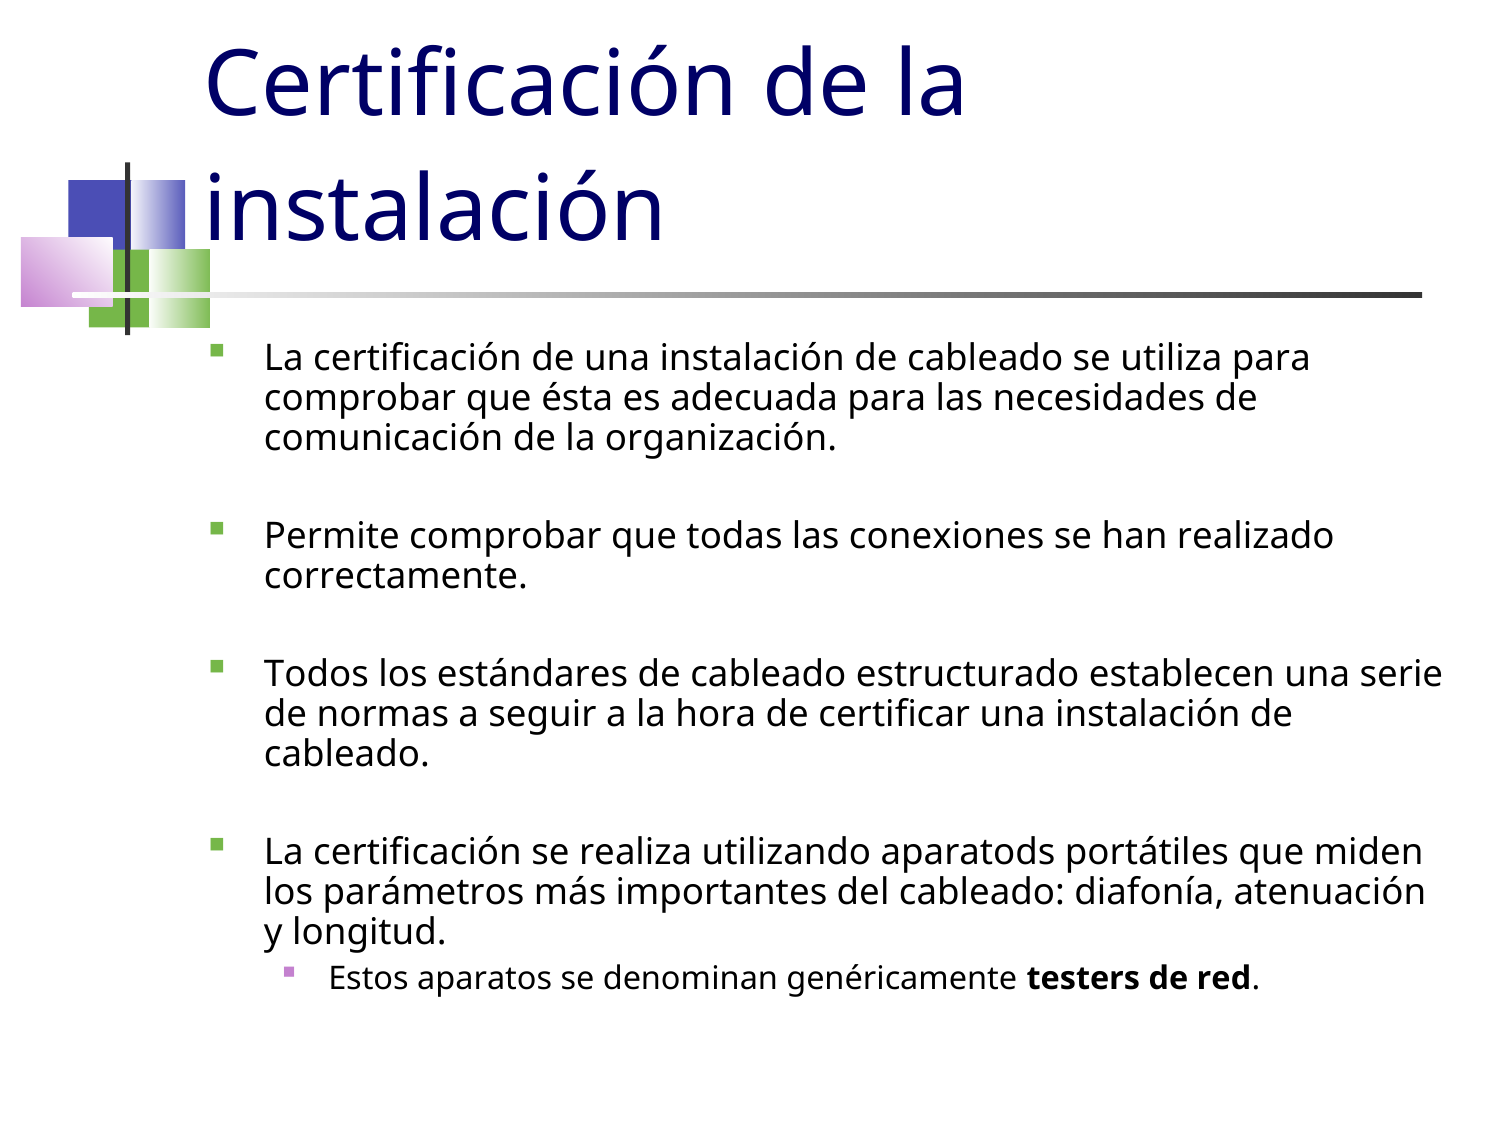

# Certificación de la instalación
La certificación de una instalación de cableado se utiliza para comprobar que ésta es adecuada para las necesidades de comunicación de la organización.
Permite comprobar que todas las conexiones se han realizado correctamente.
Todos los estándares de cableado estructurado establecen una serie de normas a seguir a la hora de certificar una instalación de cableado.
La certificación se realiza utilizando aparatods portátiles que miden los parámetros más importantes del cableado: diafonía, atenuación y longitud.
Estos aparatos se denominan genéricamente testers de red.